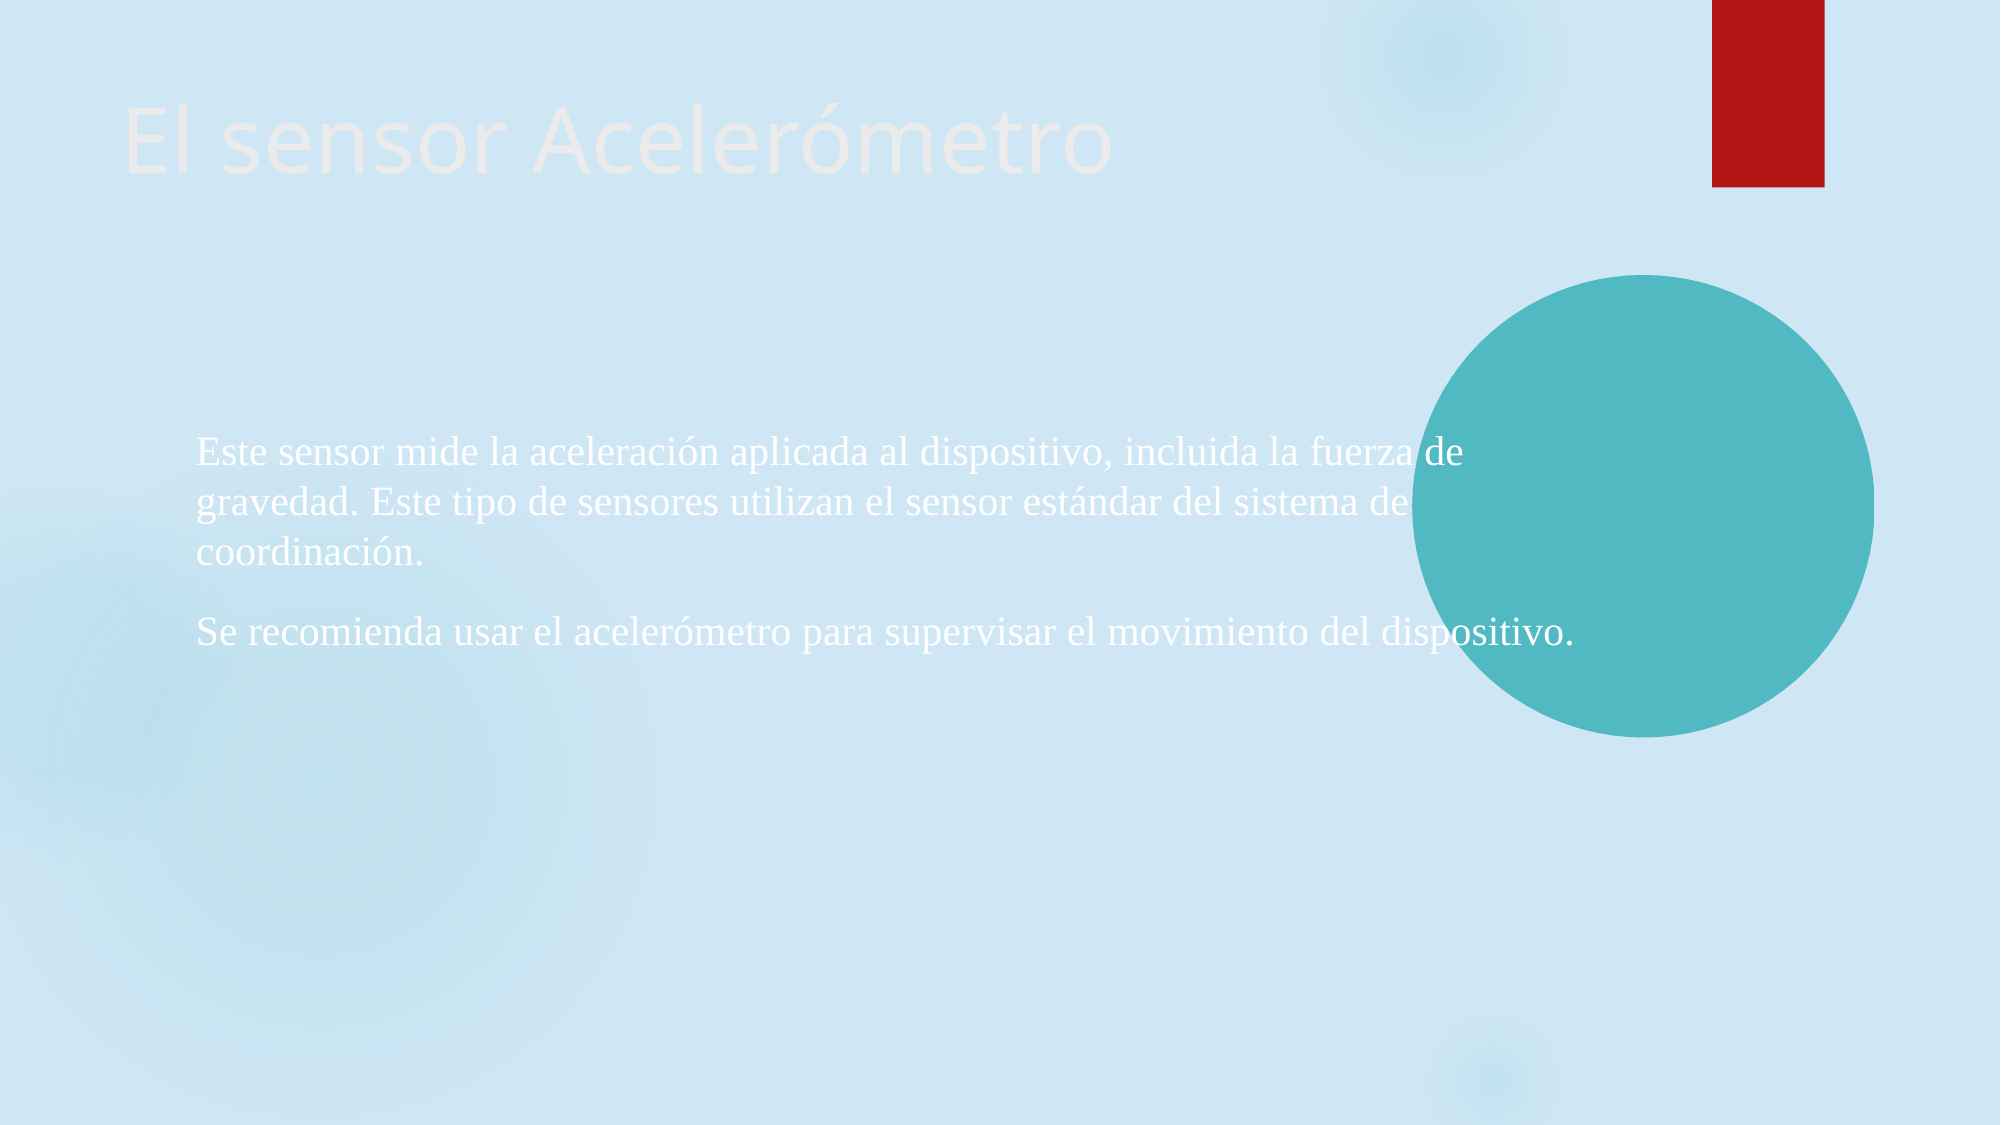

# El sensor Acelerómetro
Este sensor mide la aceleración aplicada al dispositivo, incluida la fuerza de gravedad. Este tipo de sensores utilizan el sensor estándar del sistema de coordinación.
Se recomienda usar el acelerómetro para supervisar el movimiento del dispositivo.